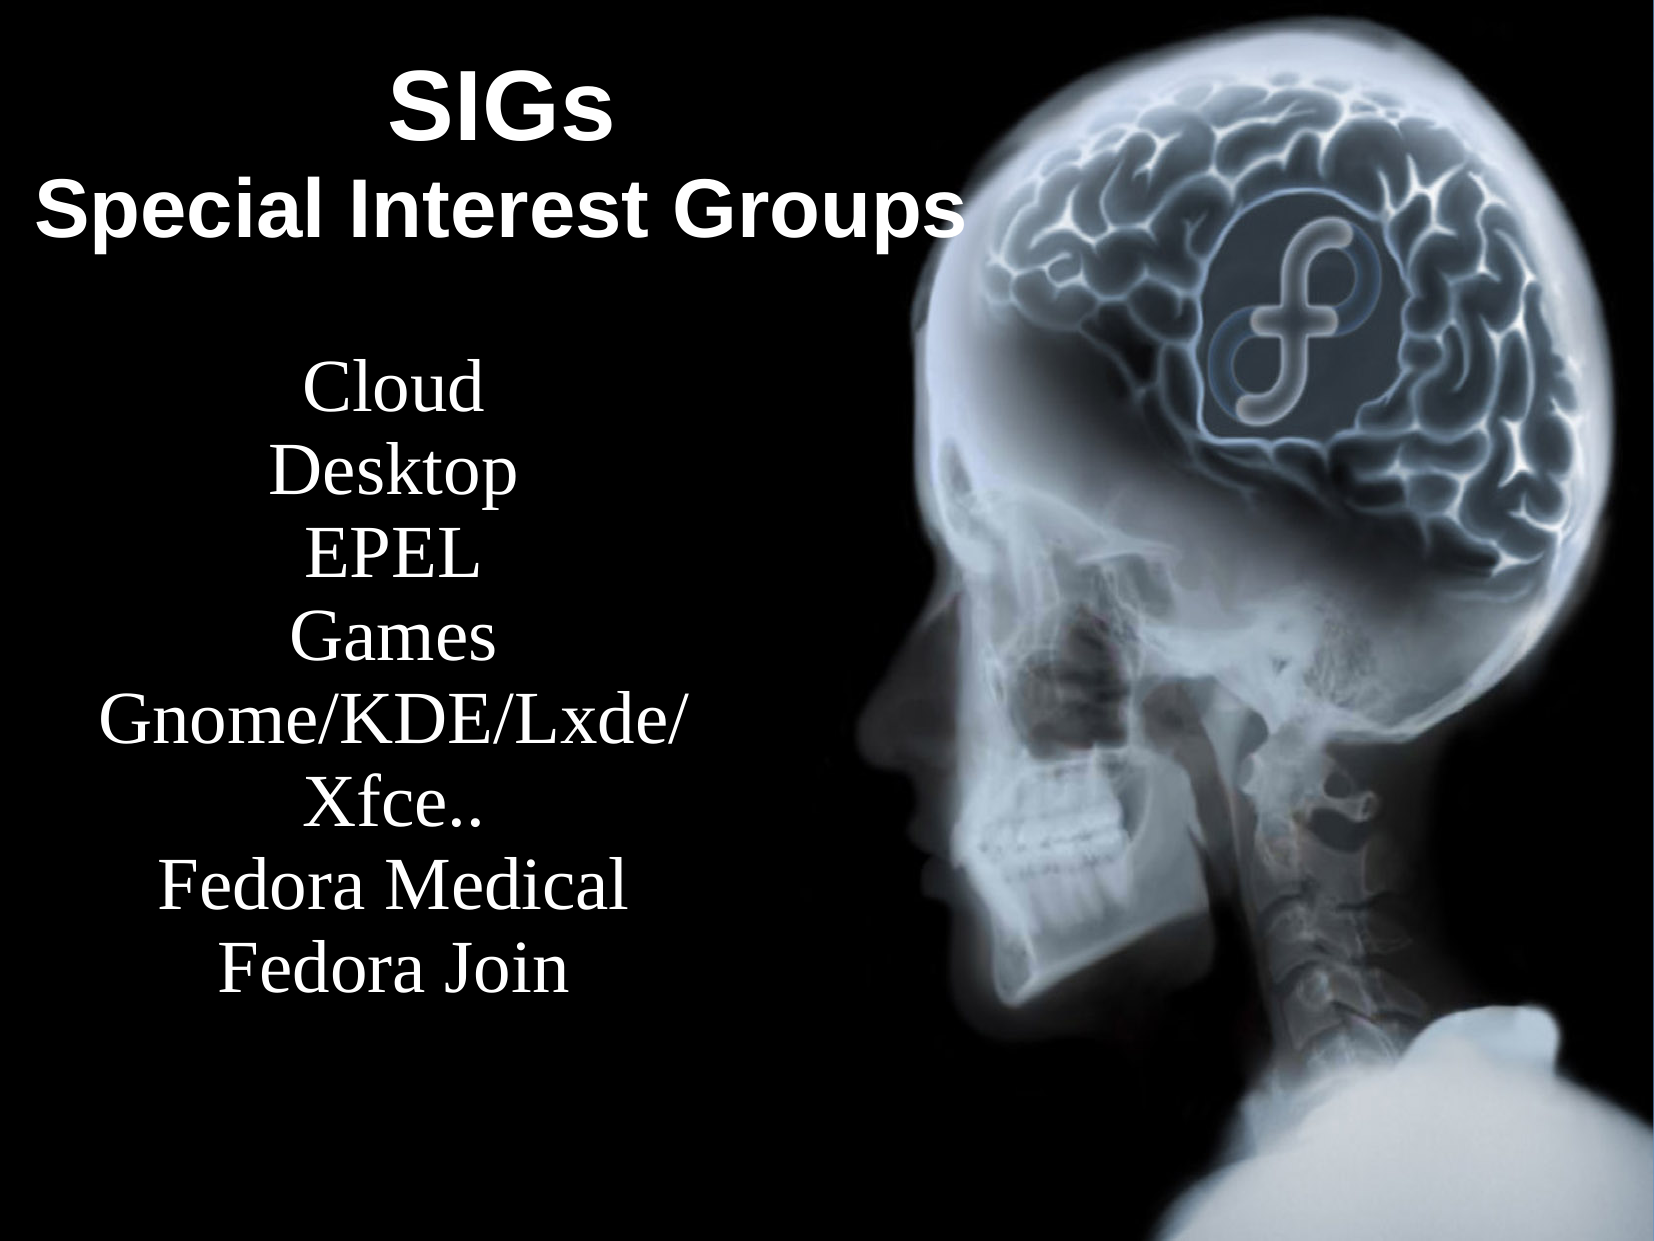

SIGs
Special Interest Groups
Cloud
Desktop
EPEL
Games
Gnome/KDE/Lxde/Xfce..
Fedora Medical
Fedora Join